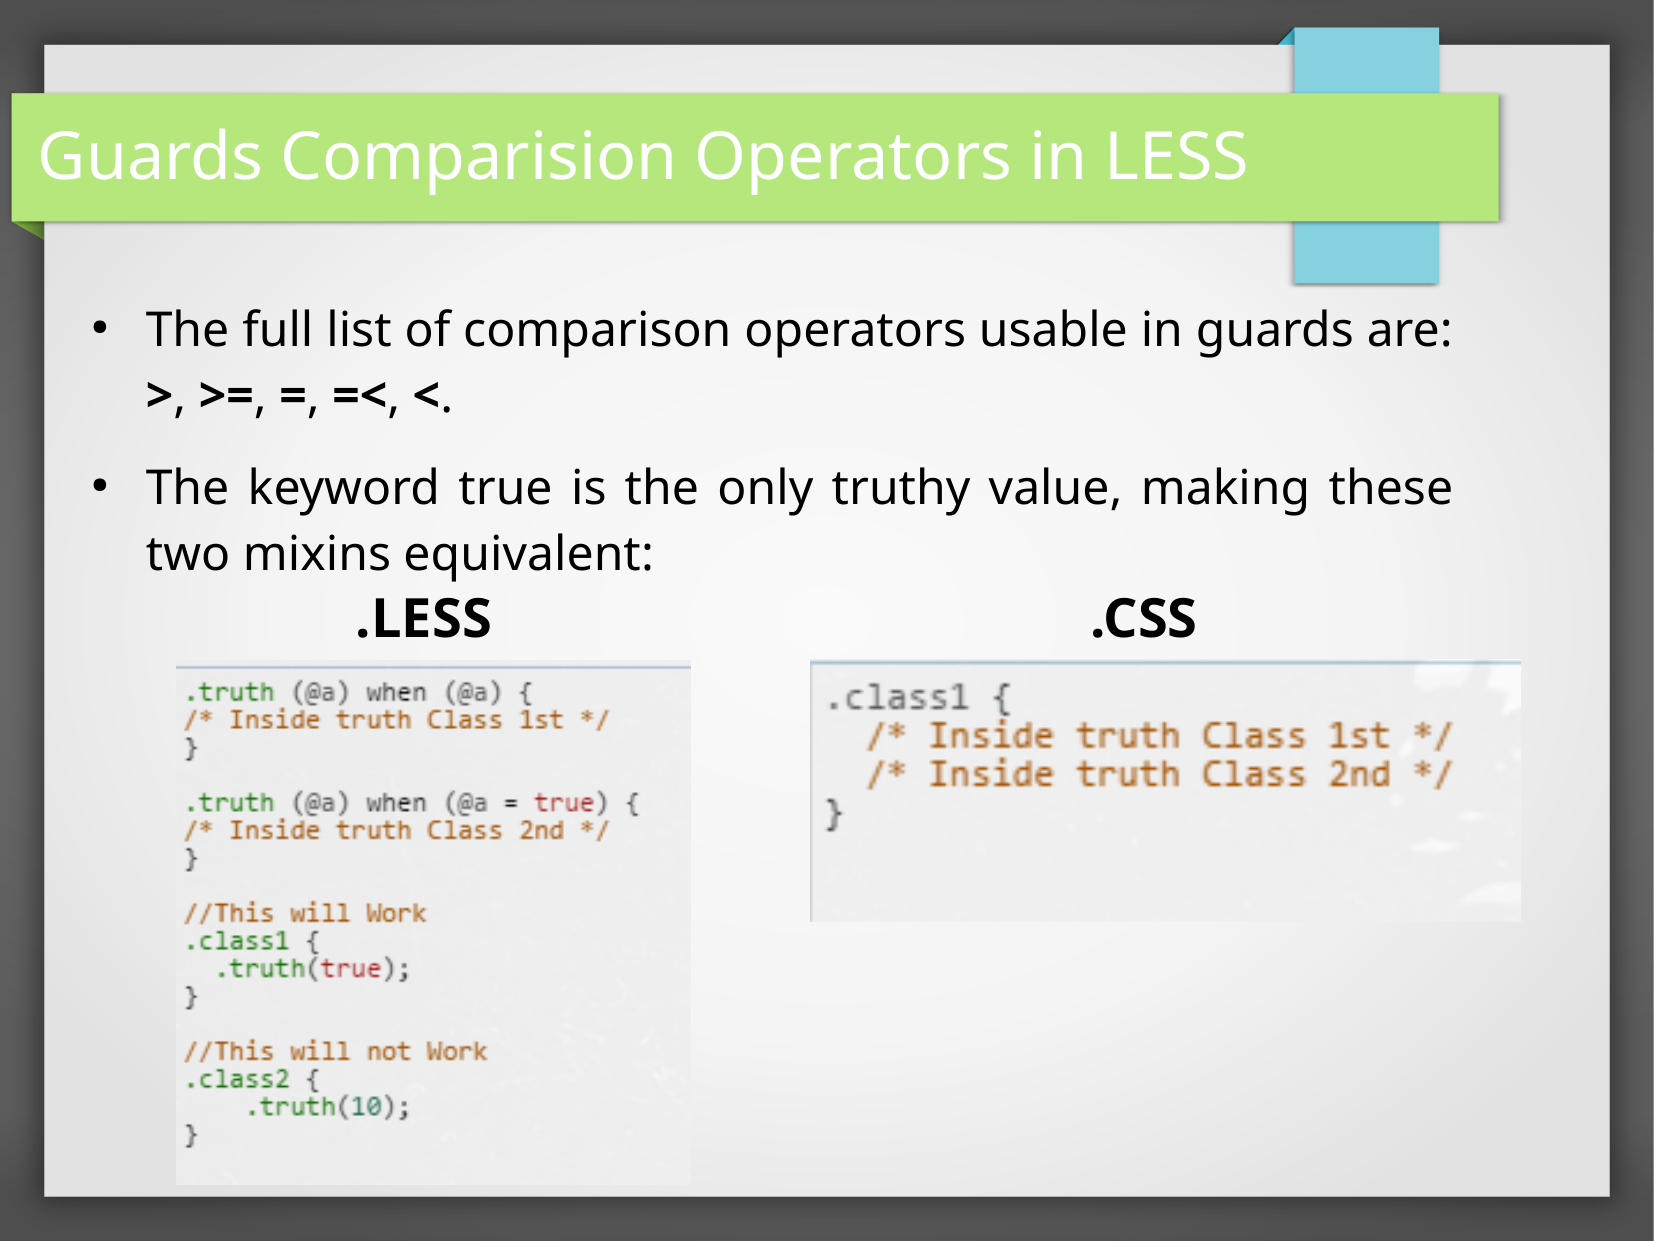

# Guards Comparision Operators in LESS
The full list of comparison operators usable in guards are: >, >=, =, =<, <.
The keyword true is the only truthy value, making these two mixins equivalent:
.CSS
.LESS